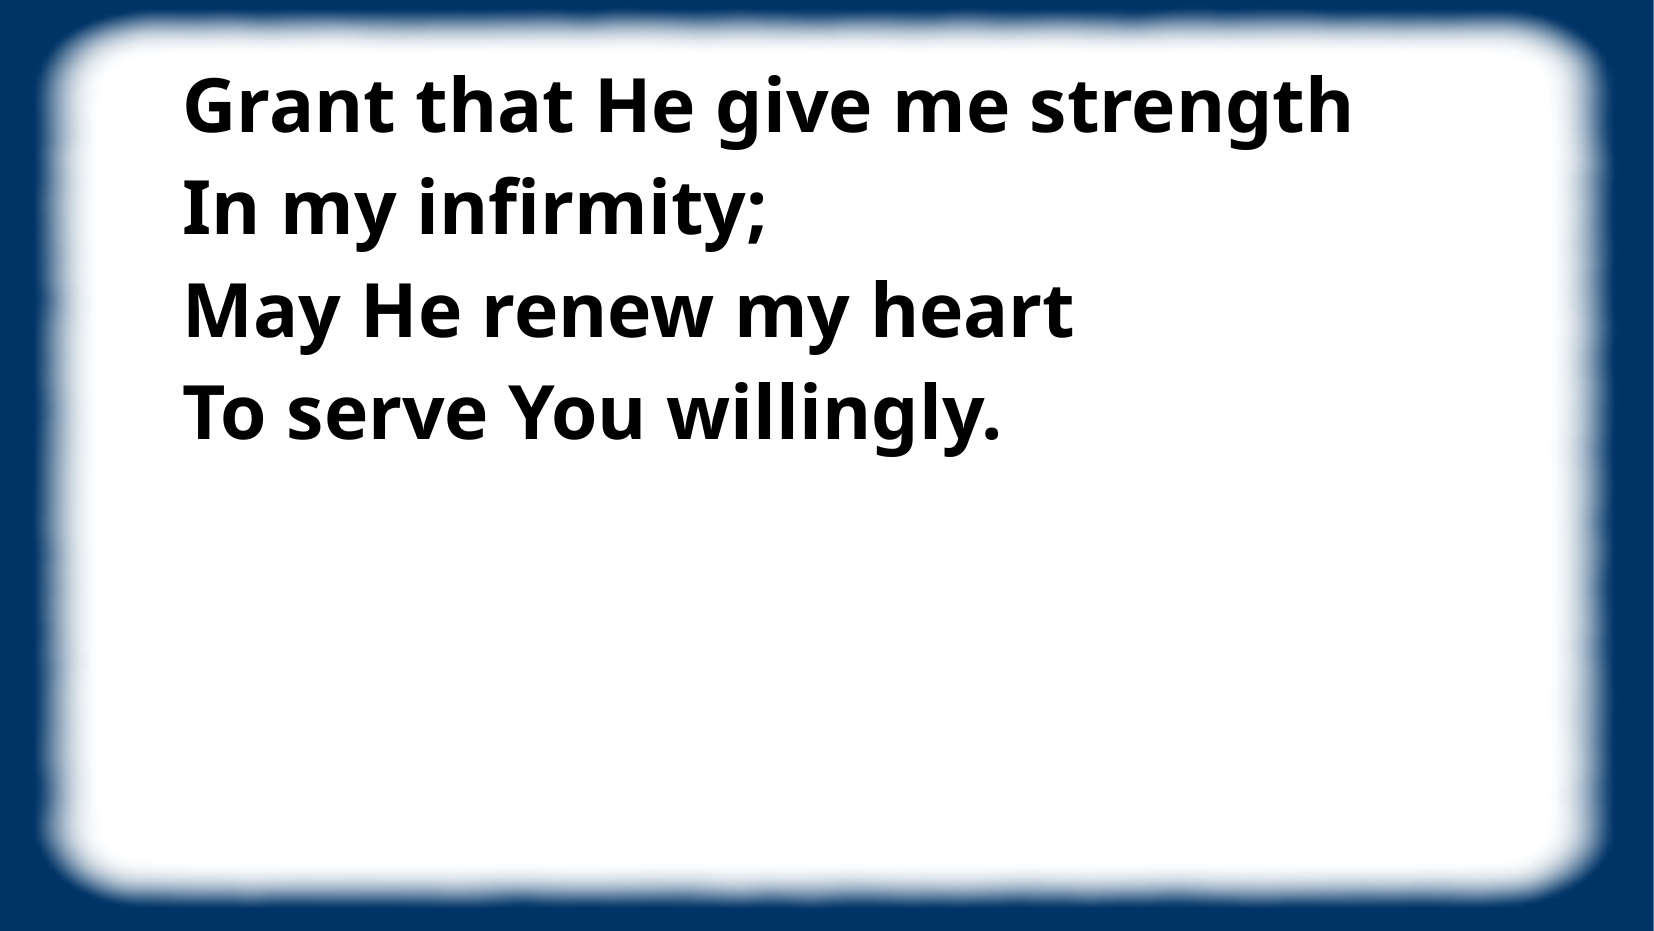

Grant that He give me strength
 In my infirmity;
 May He renew my heart
 To serve You willingly.